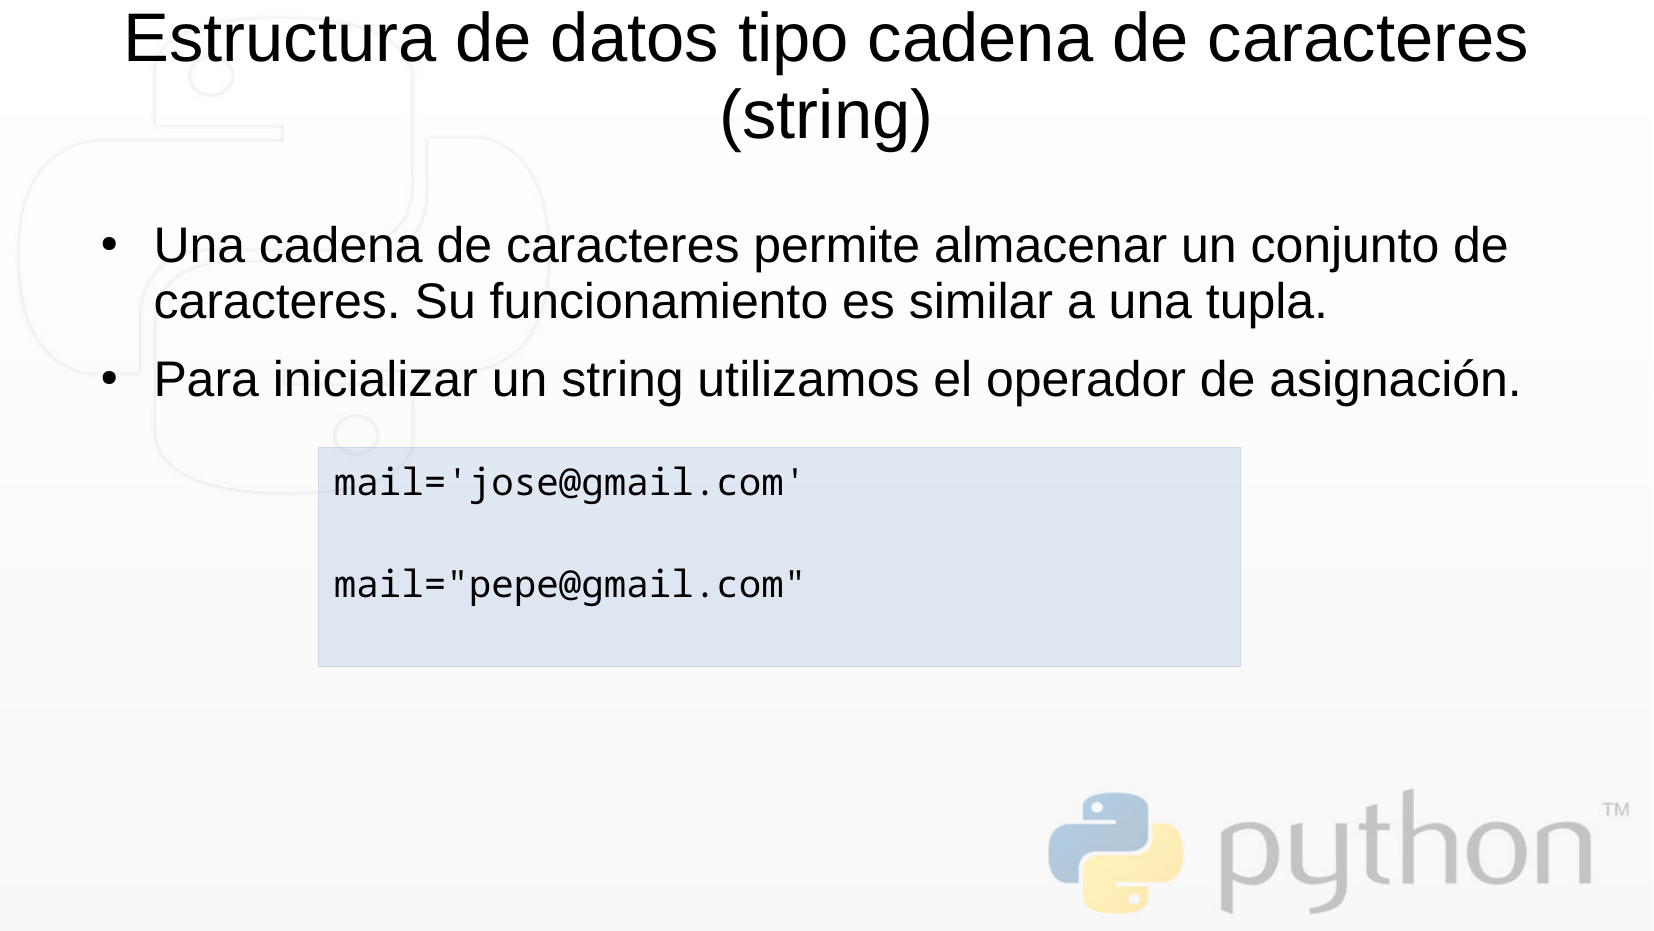

# Estructura de datos tipo cadena de caracteres (string)
Una cadena de caracteres permite almacenar un conjunto de caracteres. Su funcionamiento es similar a una tupla.
Para inicializar un string utilizamos el operador de asignación.
mail='jose@gmail.com'
mail="pepe@gmail.com"